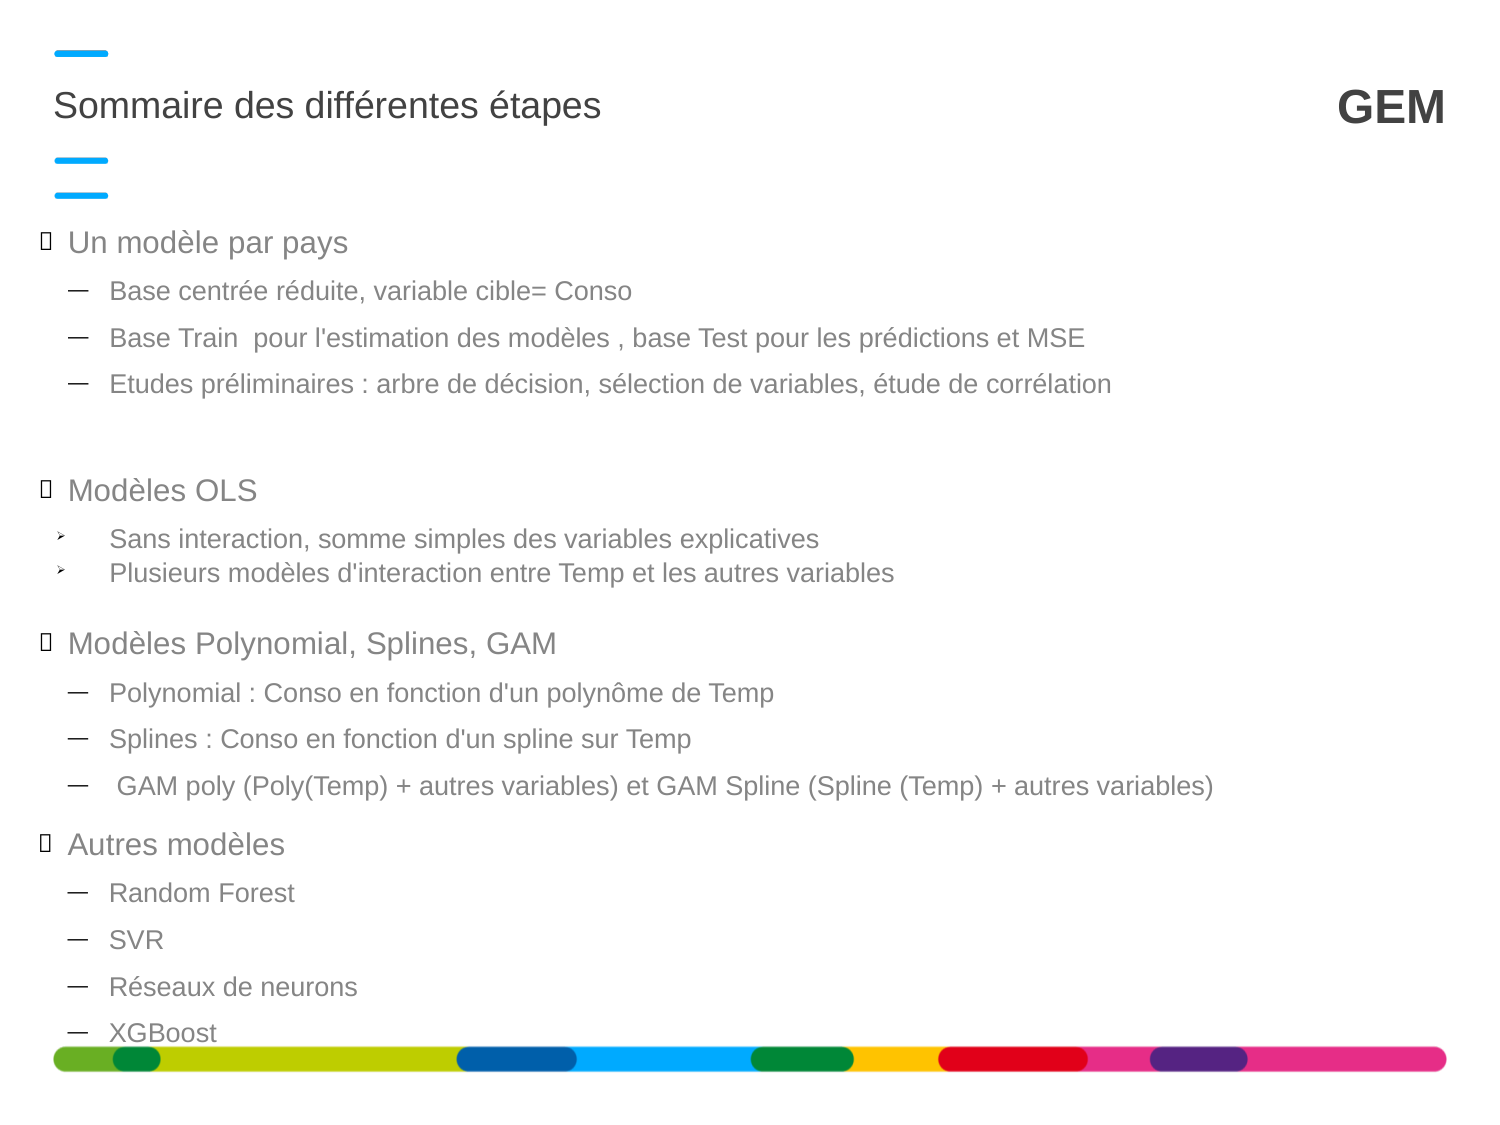

# Sommaire des différentes étapes
Un modèle par pays
Base centrée réduite, variable cible= Conso
Base Train pour l'estimation des modèles , base Test pour les prédictions et MSE
Etudes préliminaires : arbre de décision, sélection de variables, étude de corrélation
Modèles OLS
Sans interaction, somme simples des variables explicatives
Plusieurs modèles d'interaction entre Temp et les autres variables
Modèles Polynomial, Splines, GAM
Polynomial : Conso en fonction d'un polynôme de Temp
Splines : Conso en fonction d'un spline sur Temp
 GAM poly (Poly(Temp) + autres variables) et GAM Spline (Spline (Temp) + autres variables)
Autres modèles
Random Forest
SVR
Réseaux de neurons
XGBoost